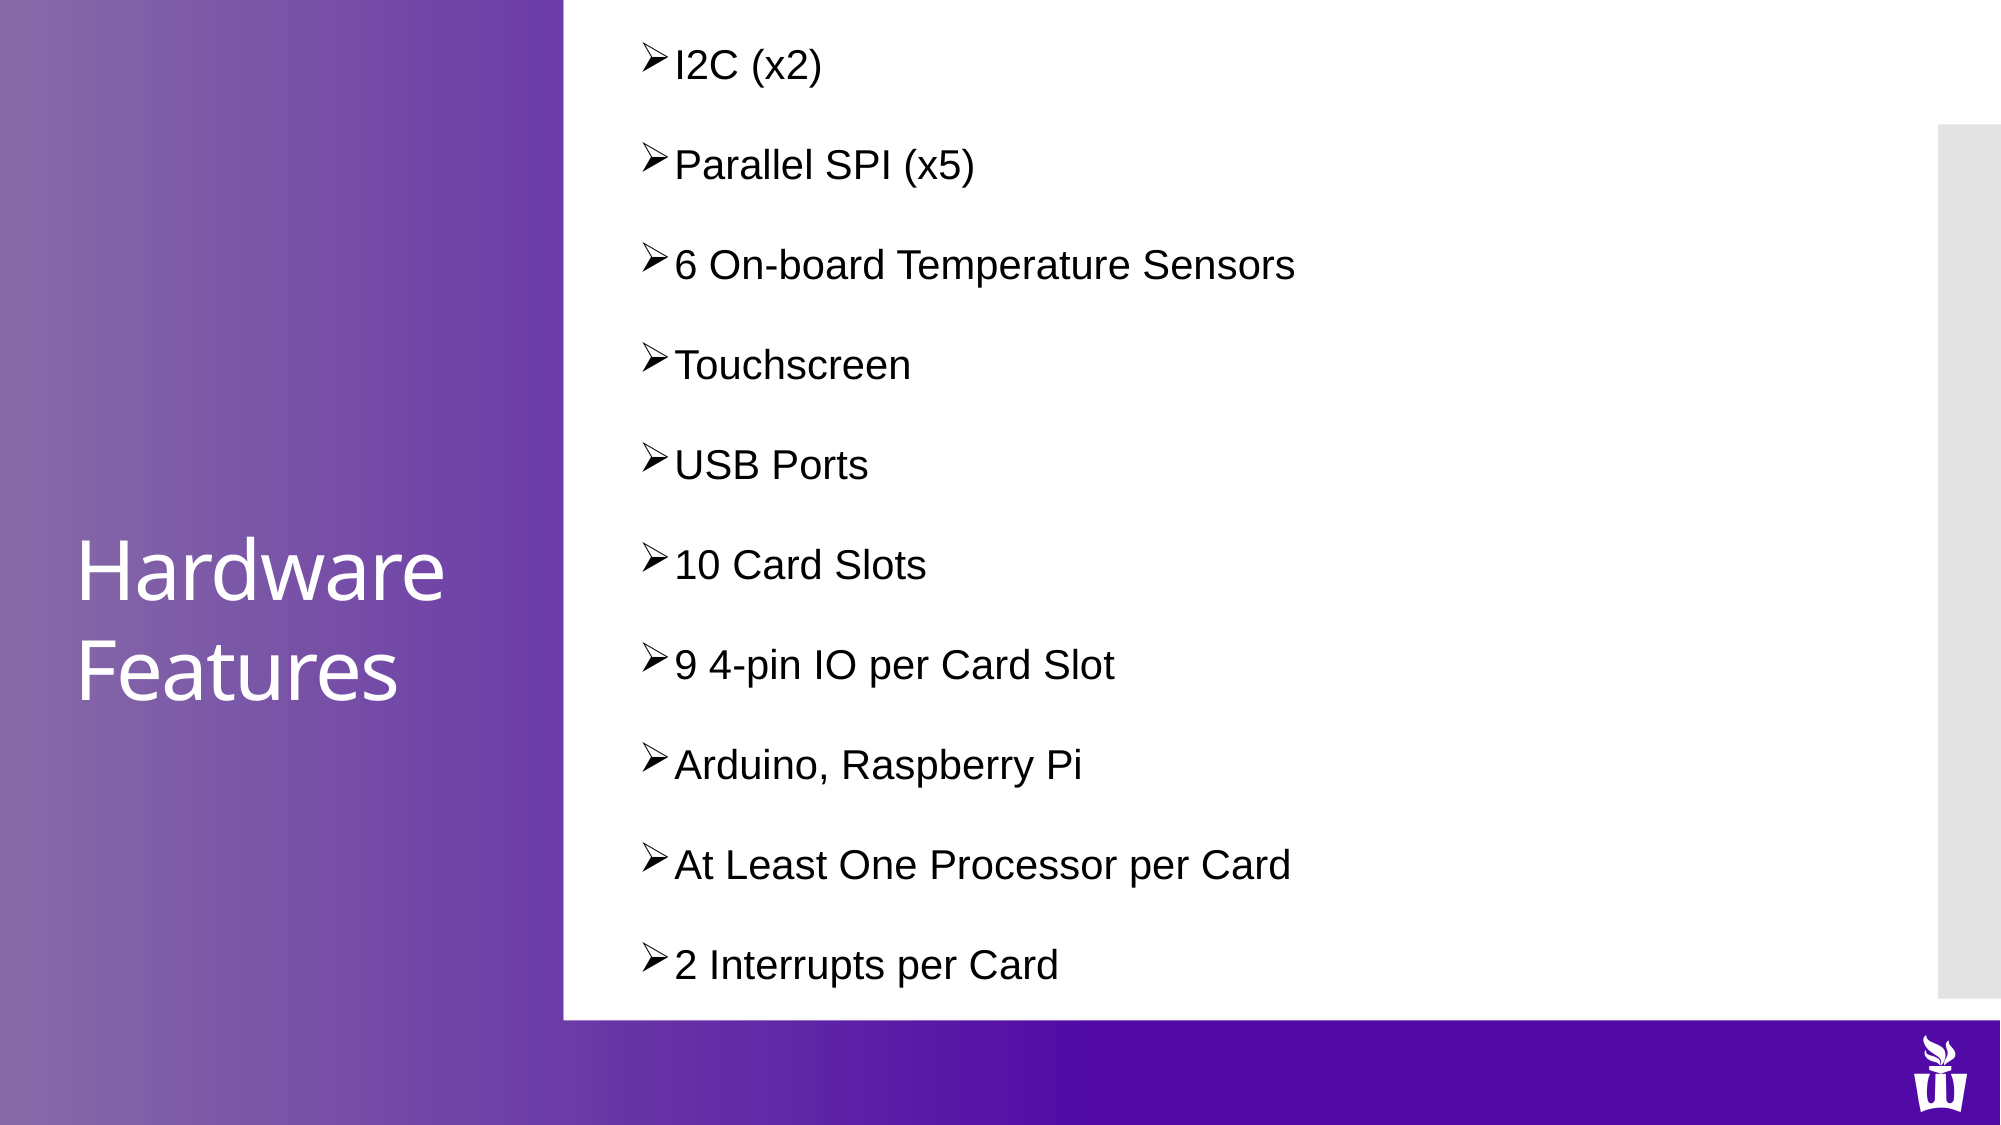

I2C (x2)
Parallel SPI (x5)
6 On-board Temperature Sensors
Touchscreen
USB Ports
10 Card Slots
9 4-pin IO per Card Slot
Arduino, Raspberry Pi
At Least One Processor per Card
2 Interrupts per Card
Hardware Features